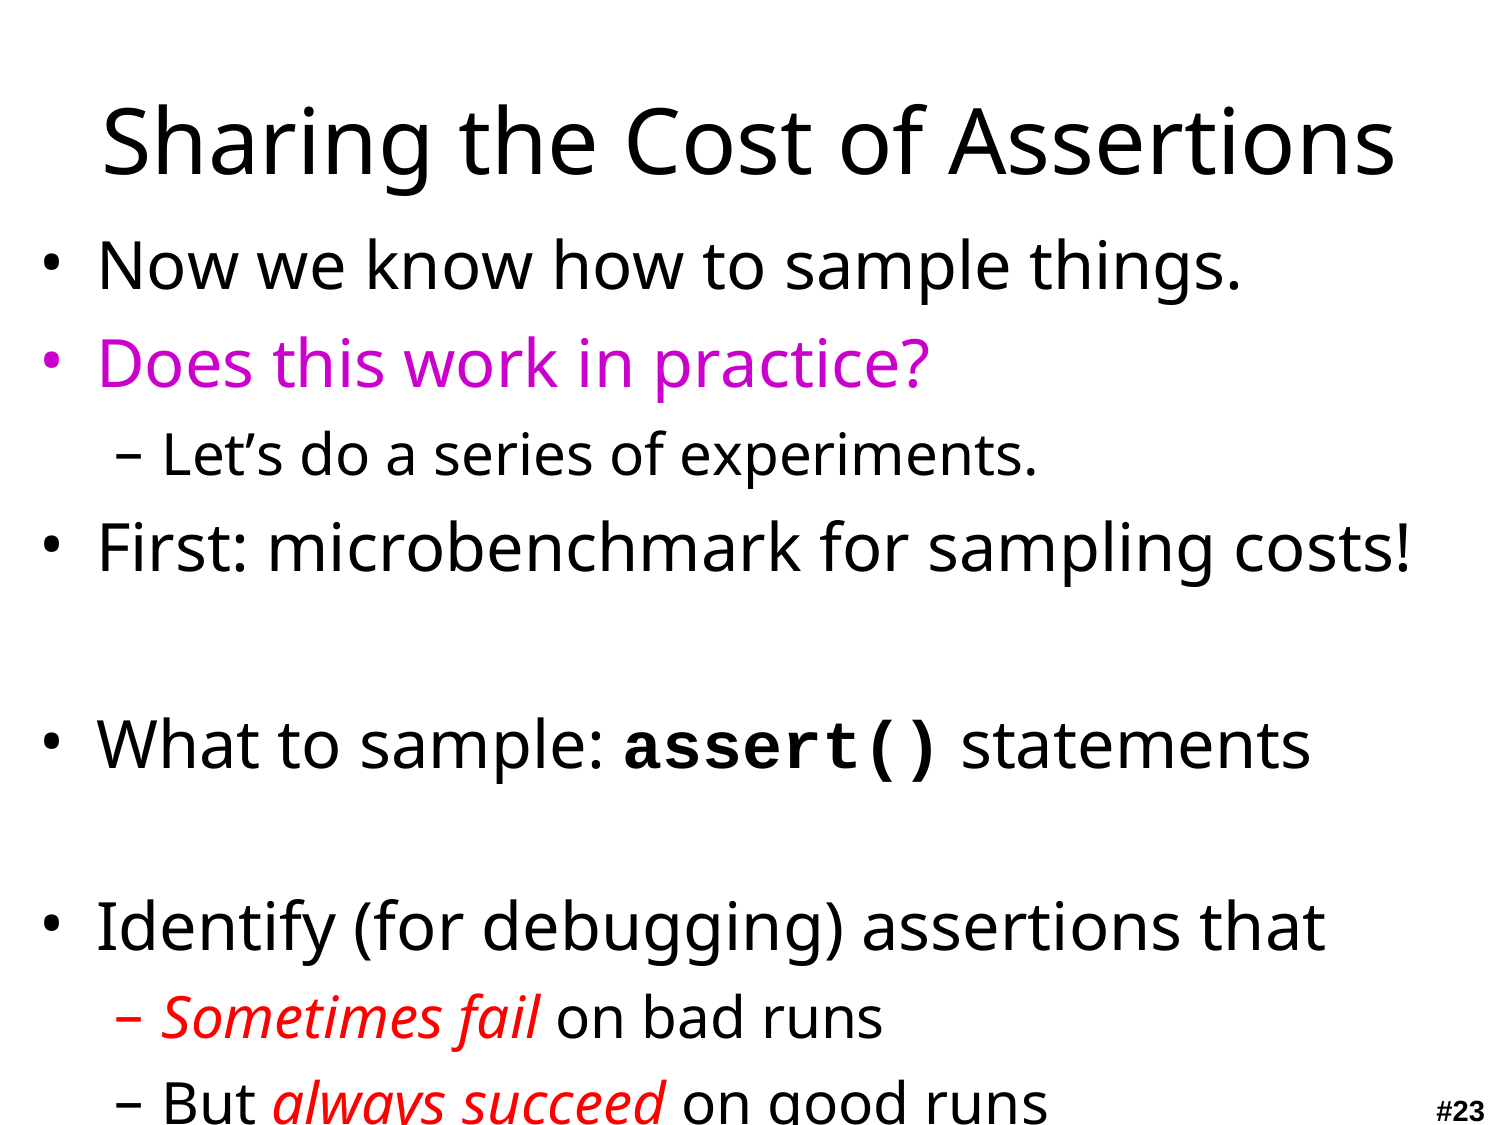

# Sharing the Cost of Assertions
Now we know how to sample things.
Does this work in practice?
Let’s do a series of experiments.
First: microbenchmark for sampling costs!
What to sample: assert() statements
Identify (for debugging) assertions that
Sometimes fail on bad runs
But always succeed on good runs
23